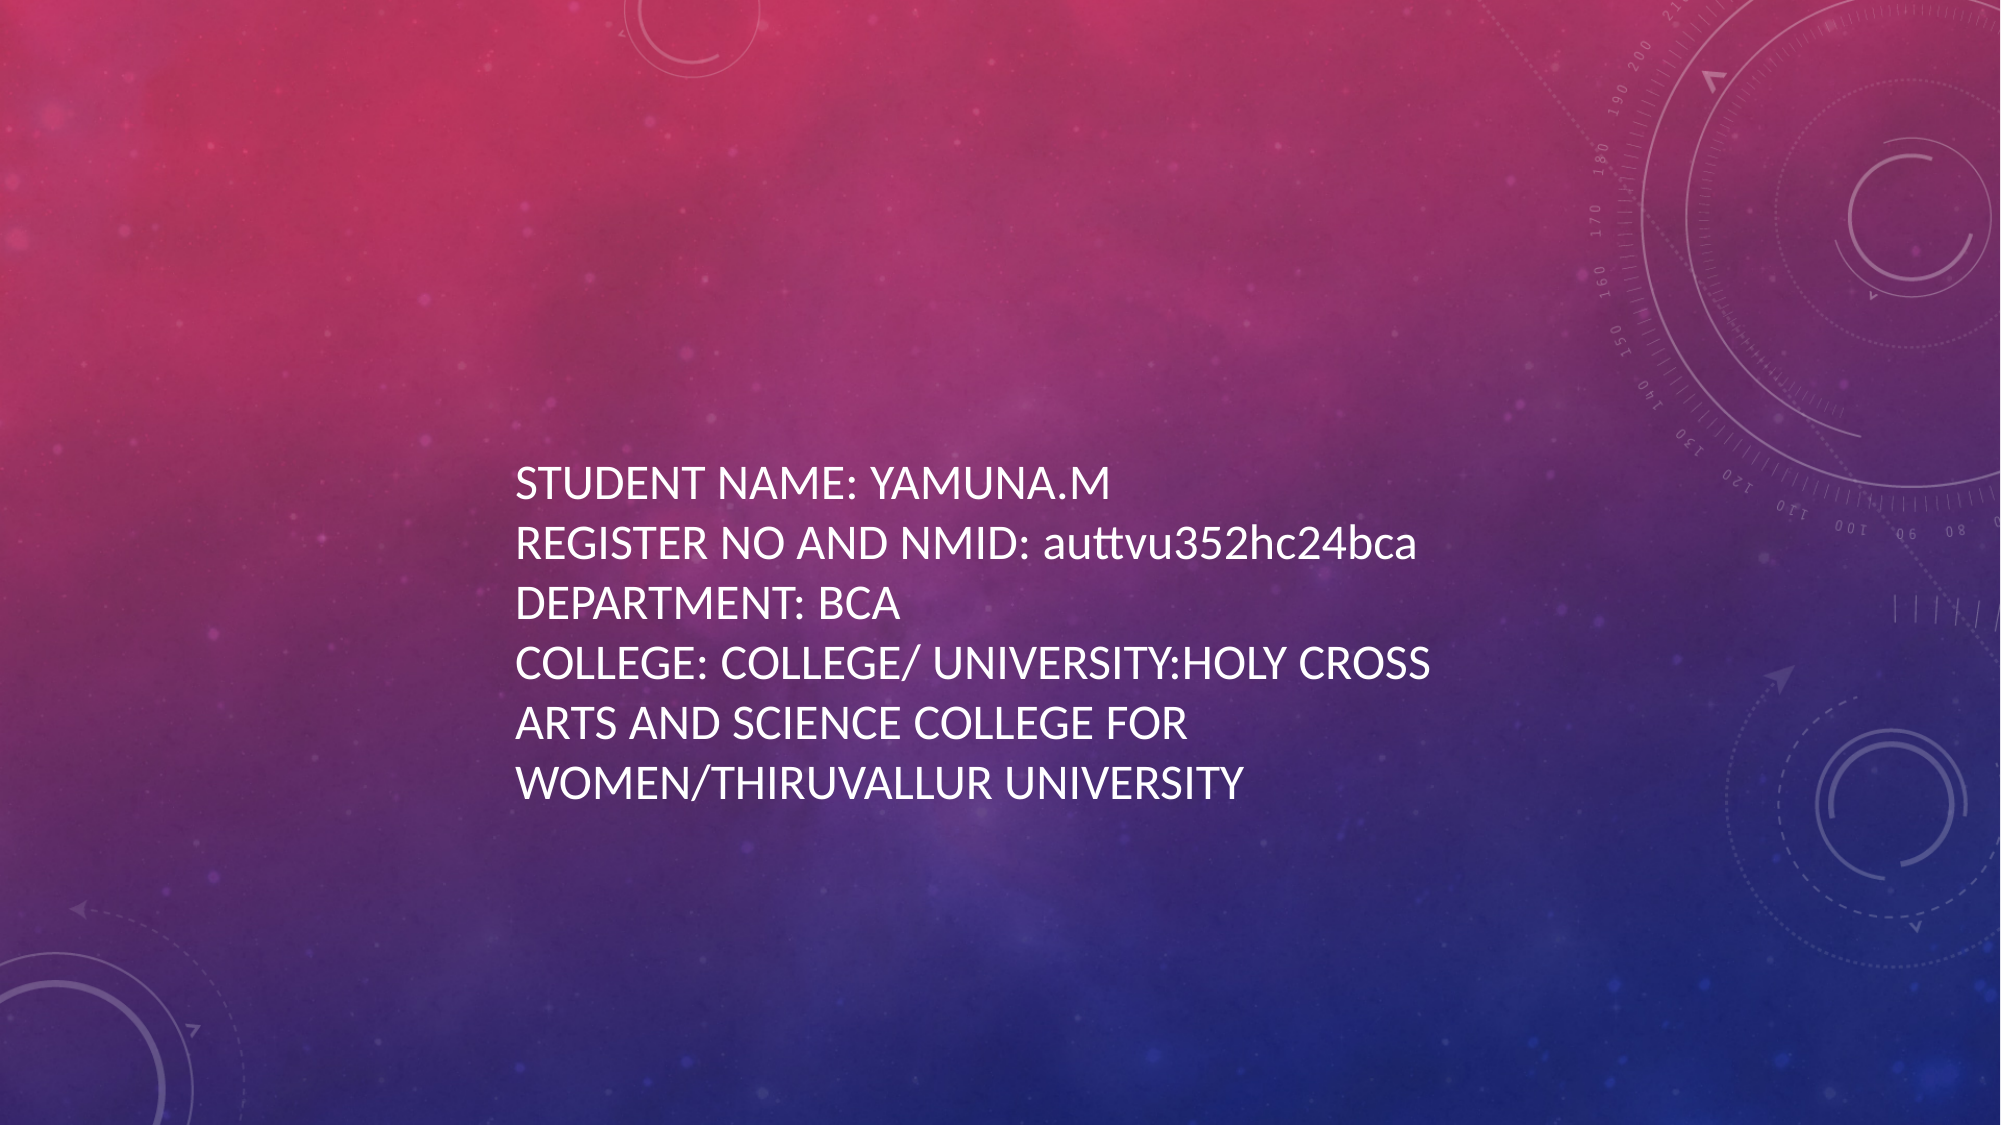

STUDENT NAME: YAMUNA.M
REGISTER NO AND NMID: auttvu352hc24bca
DEPARTMENT: BCA
COLLEGE: COLLEGE/ UNIVERSITY:HOLY CROSS ARTS AND SCIENCE COLLEGE FOR WOMEN/THIRUVALLUR UNIVERSITY